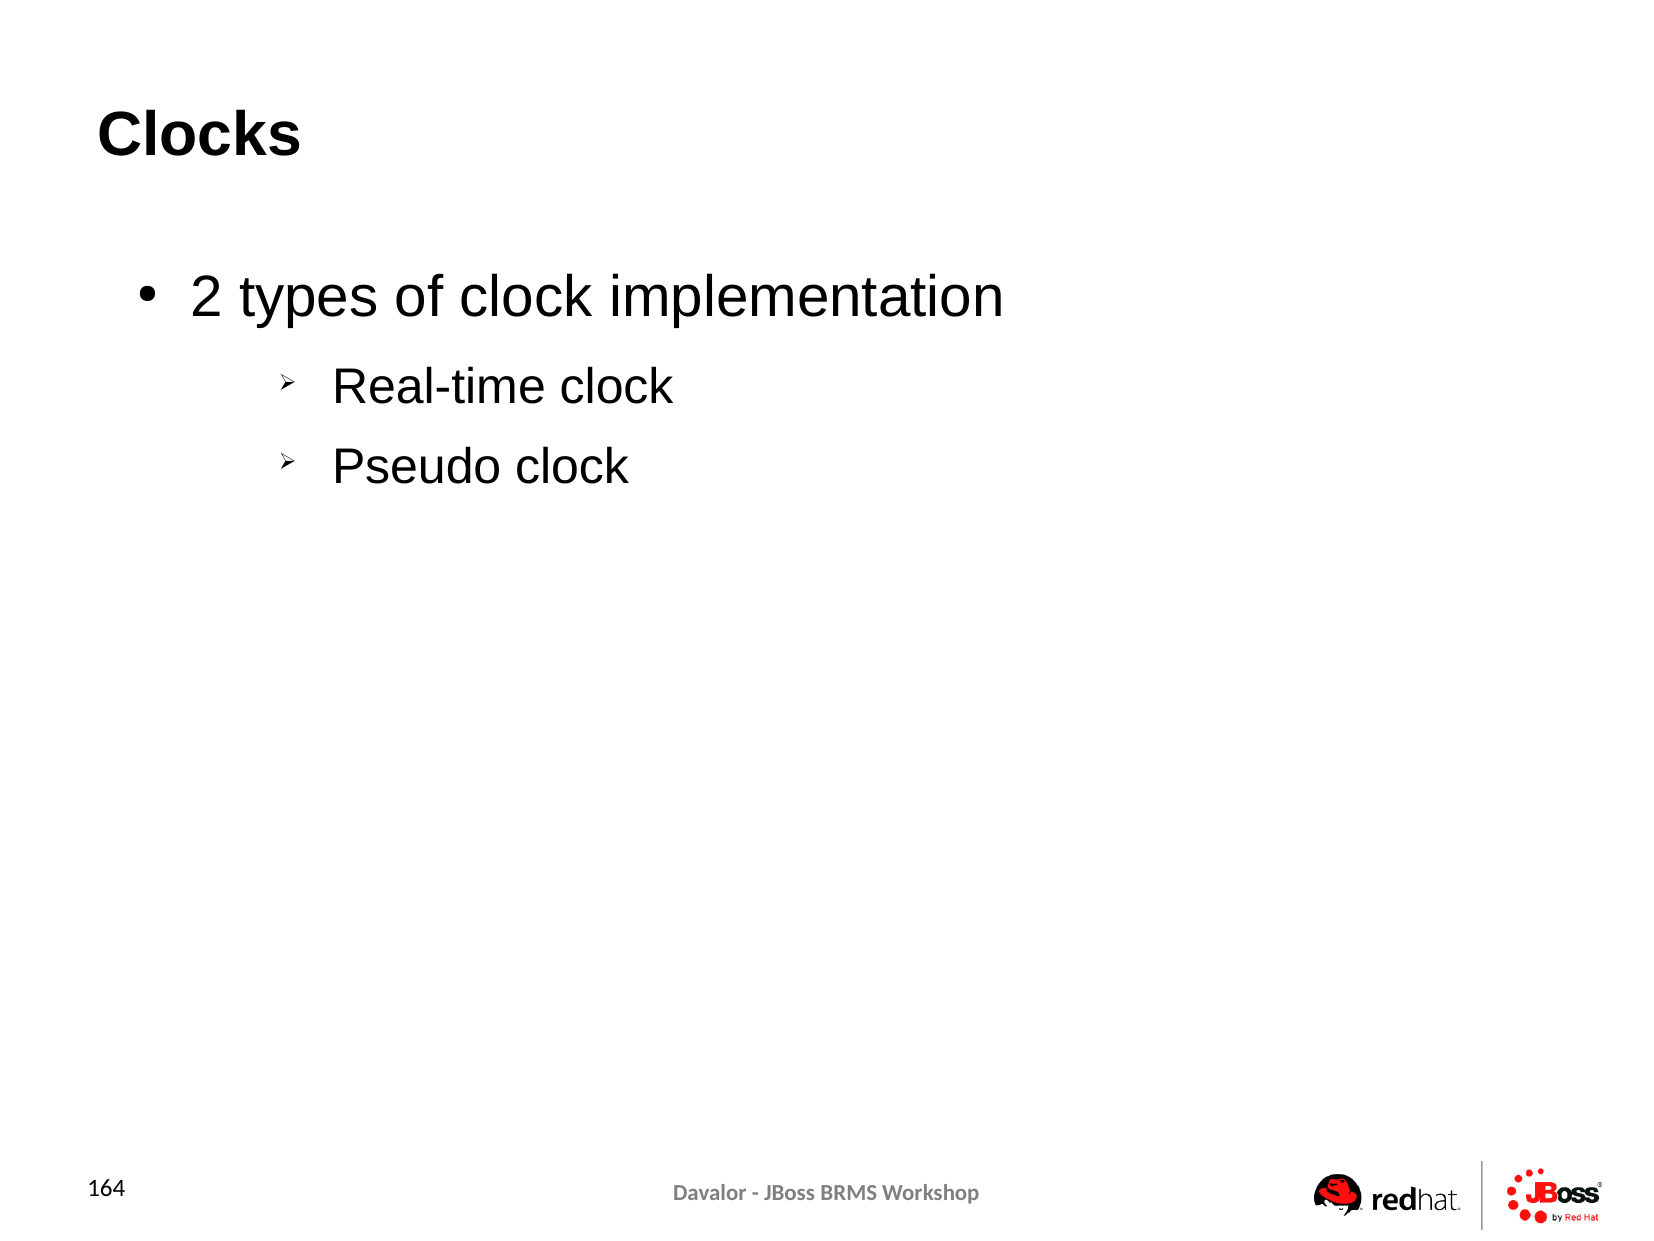

# Clocks
2 types of clock implementation
Real-time clock
Pseudo clock